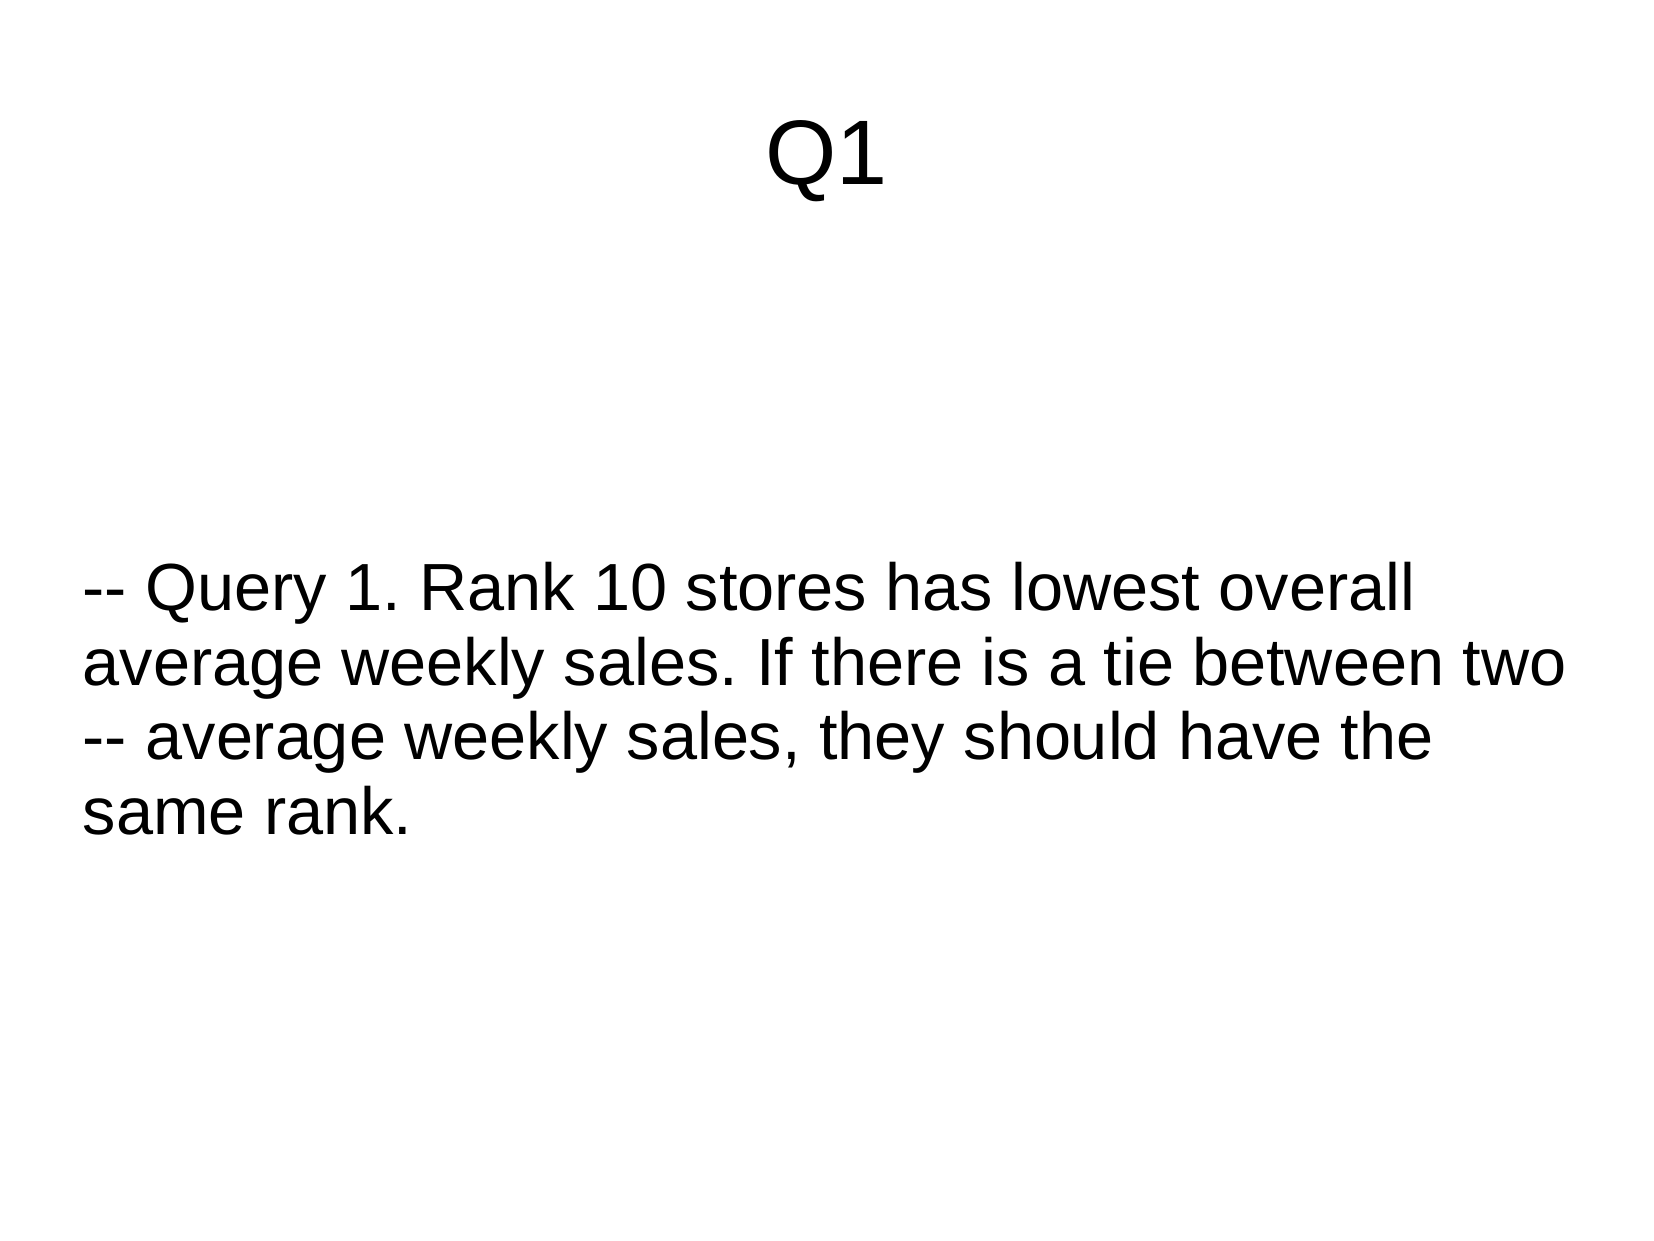

# Q1
-- Query 1. Rank 10 stores has lowest overall average weekly sales. If there is a tie between two
-- average weekly sales, they should have the same rank.